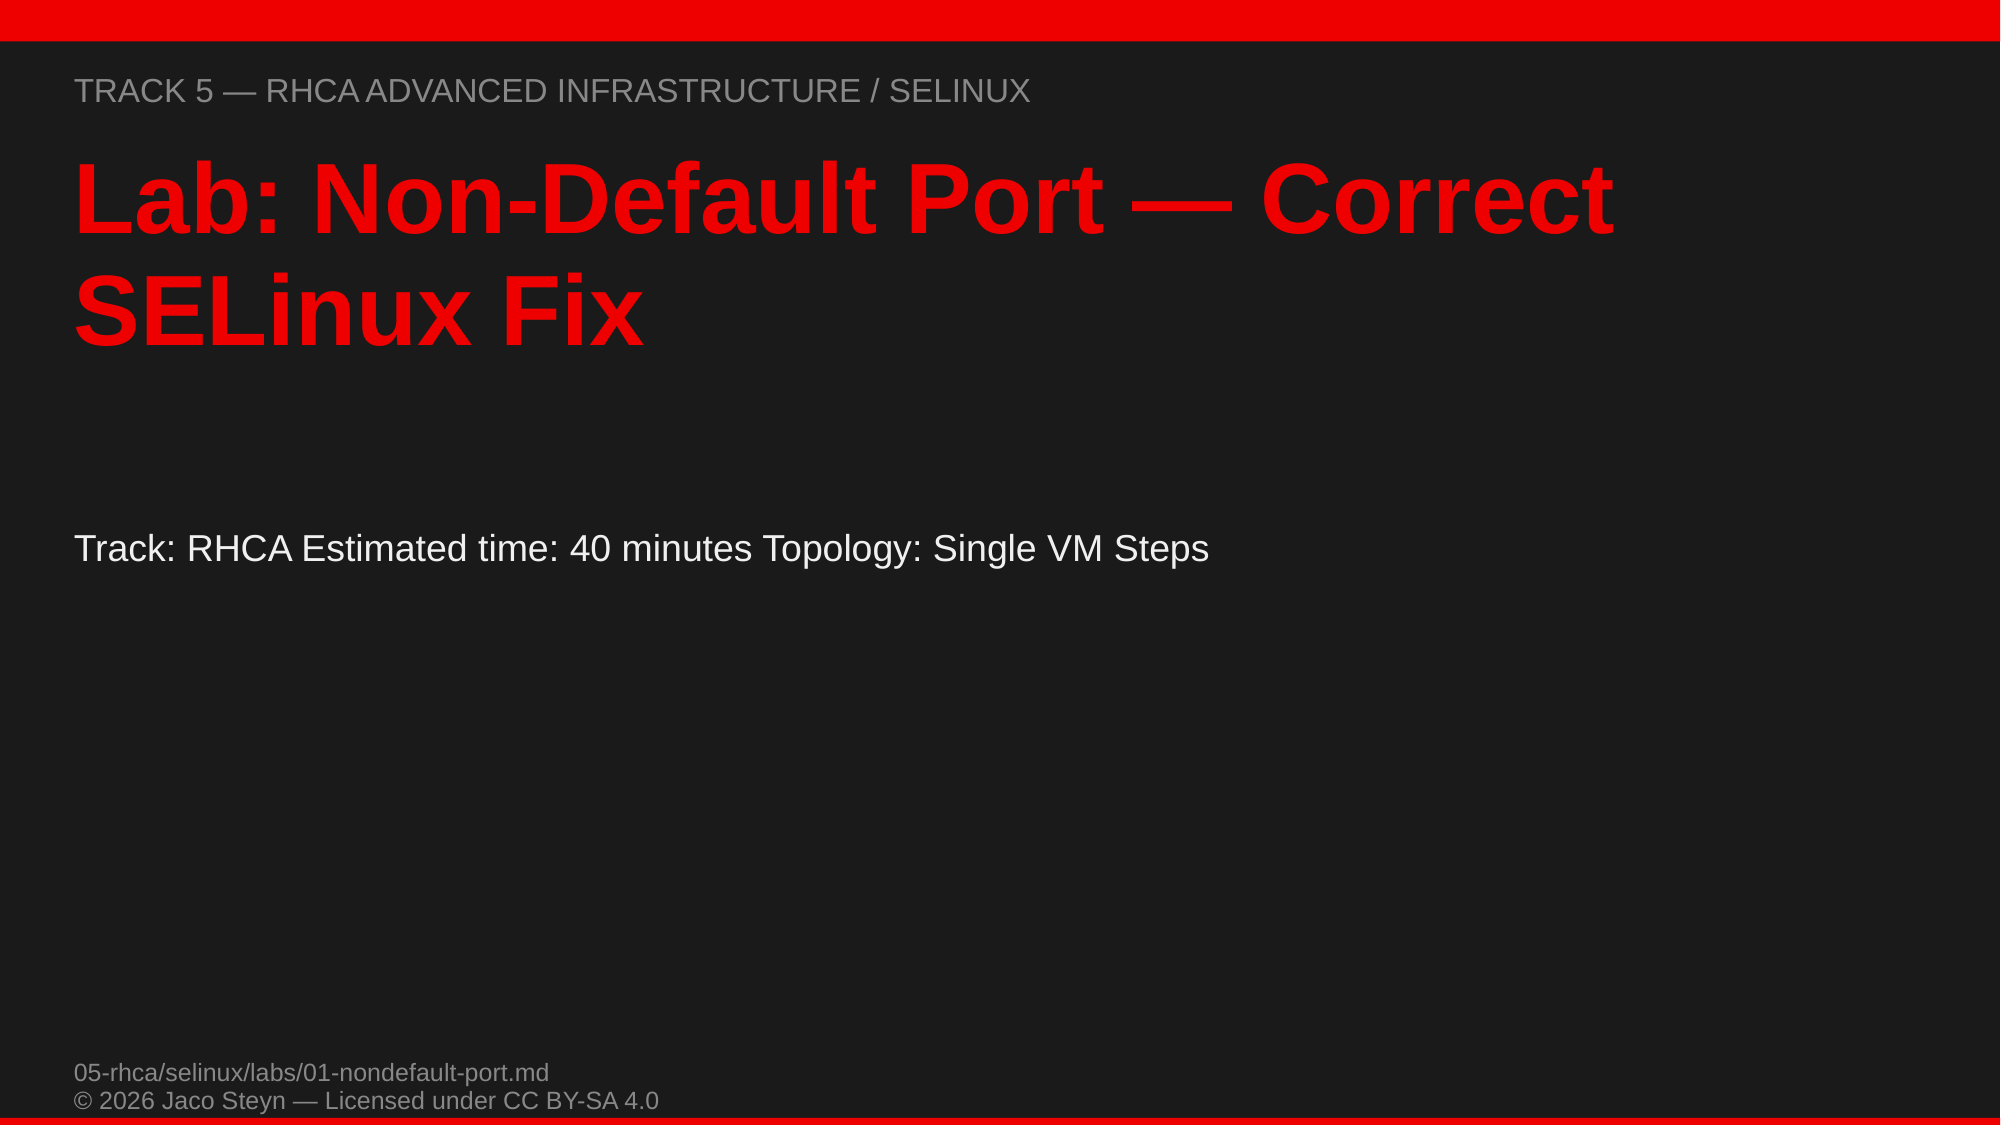

TRACK 5 — RHCA ADVANCED INFRASTRUCTURE / SELINUX
Lab: Non-Default Port — Correct SELinux Fix
Track: RHCA Estimated time: 40 minutes Topology: Single VM Steps
05-rhca/selinux/labs/01-nondefault-port.md
© 2026 Jaco Steyn — Licensed under CC BY-SA 4.0